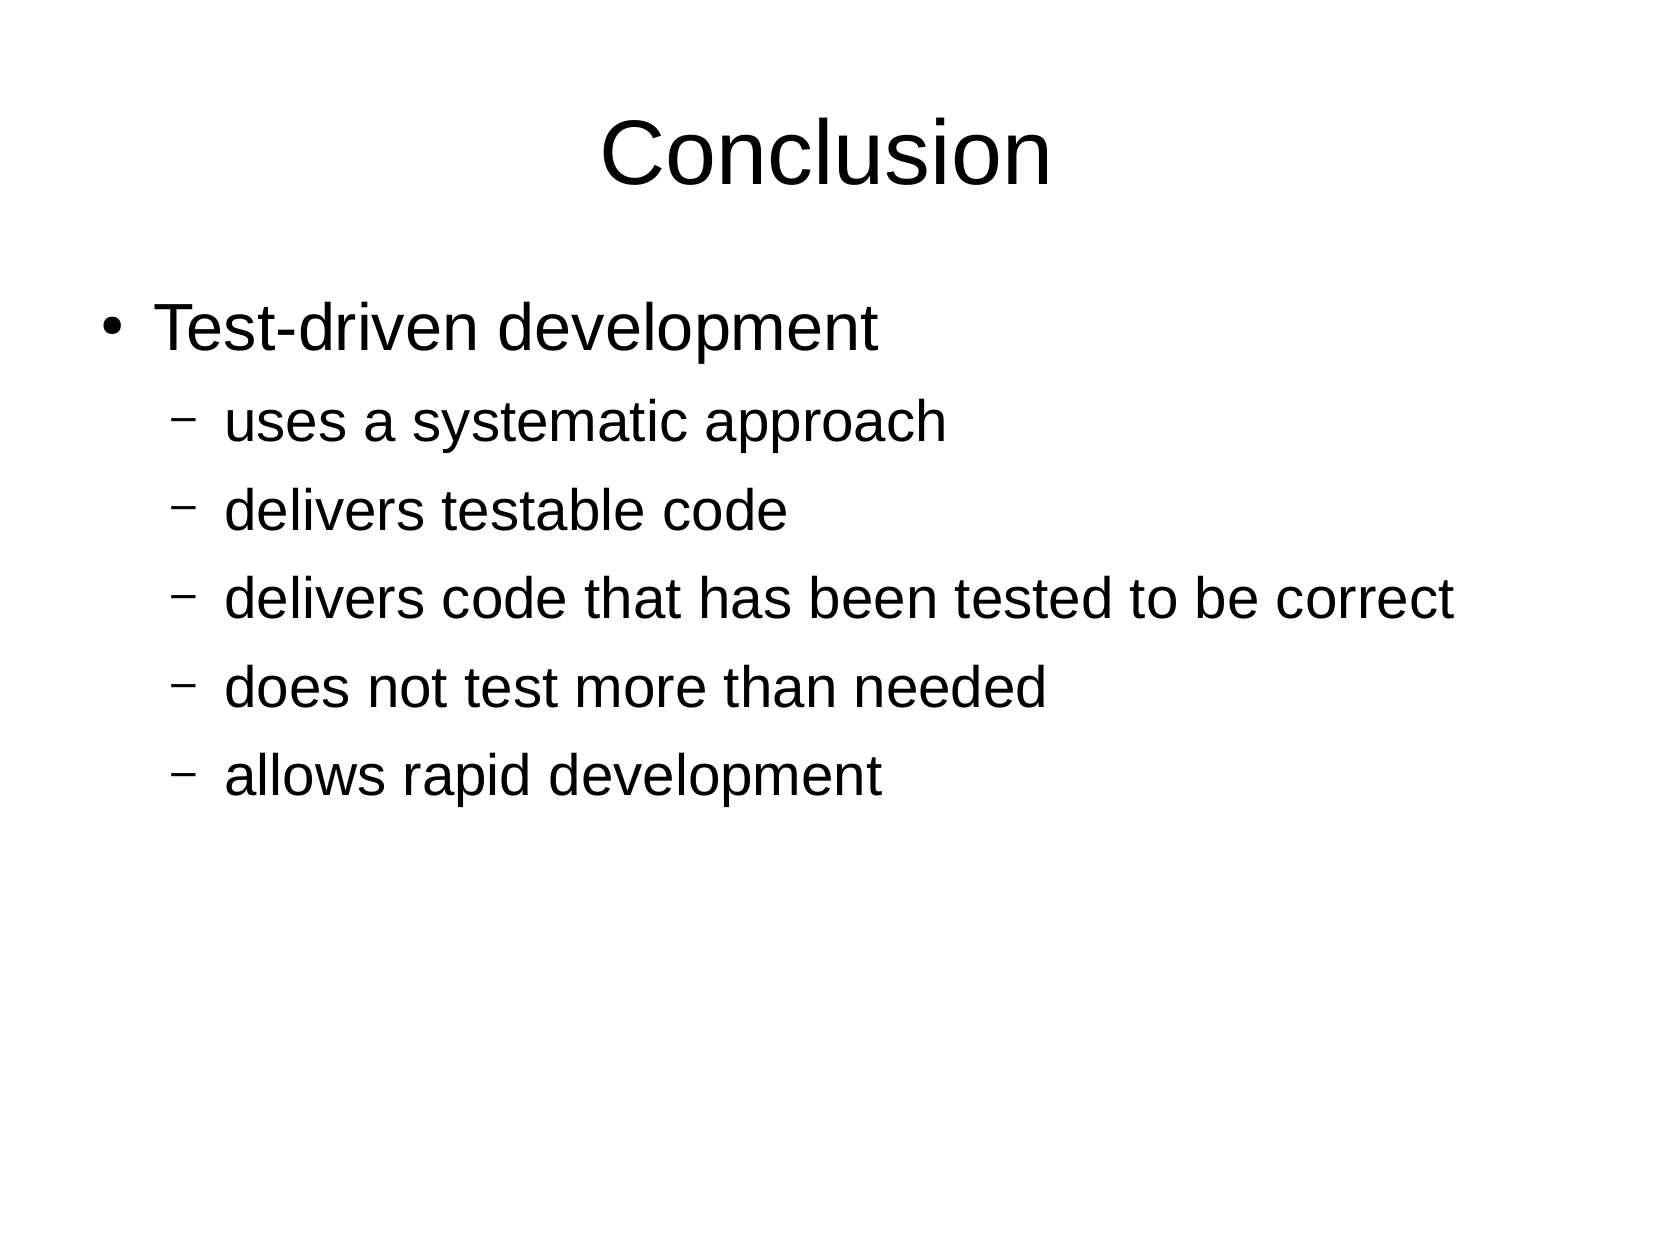

# Conclusion
Test-driven development
uses a systematic approach
delivers testable code
delivers code that has been tested to be correct
does not test more than needed
allows rapid development